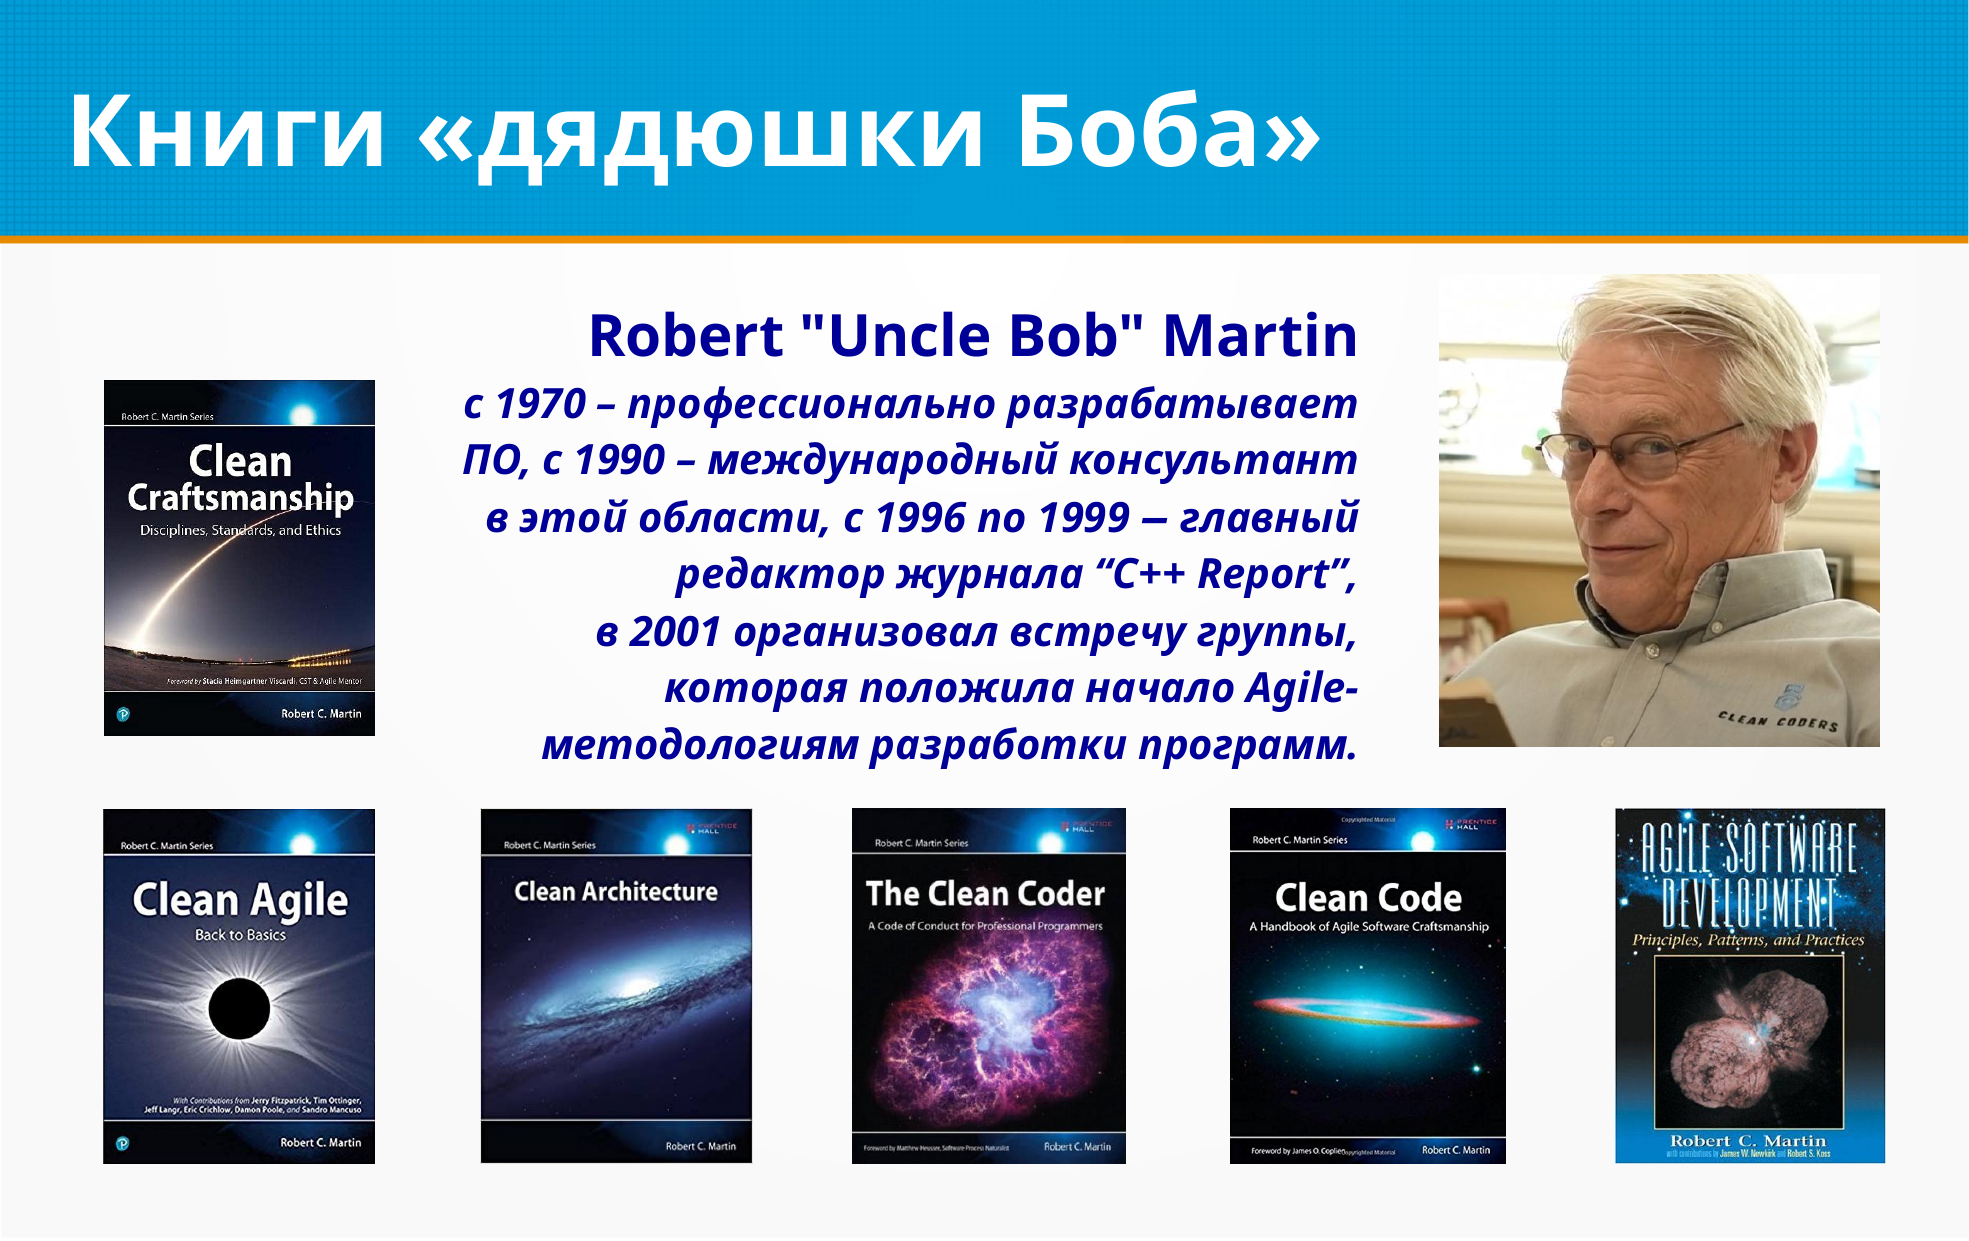

Книги «дядюшки Боба»
Robert "Uncle Bob" Martin
с 1970 – профессионально разрабатывает ПО, с 1990 – международный консультант в этой области, с 1996 по 1999 ‒ главный редактор журнала “C++ Report”,
в 2001 организовал встречу группы, которая положила начало Agile-методологиям разработки программ.